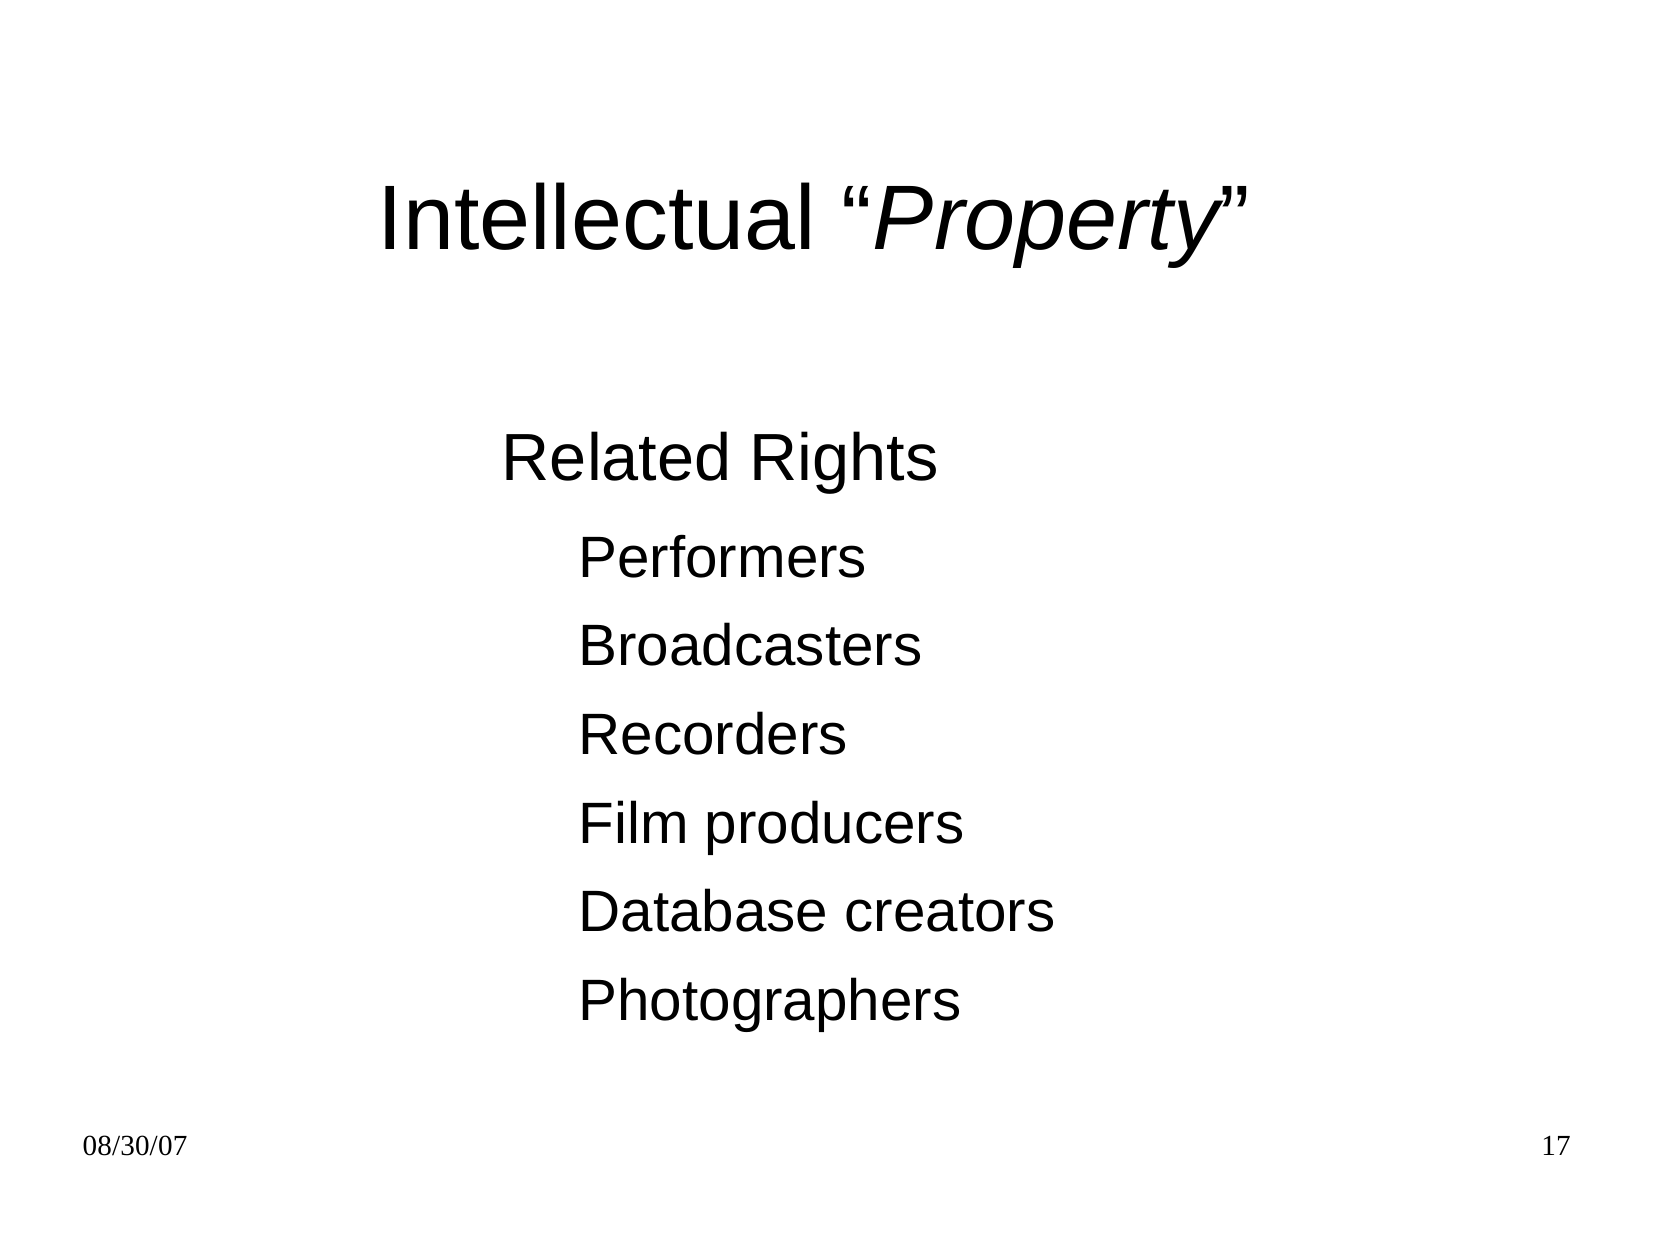

# Intellectual “Property”
Related Rights
Performers
Broadcasters
Recorders
Film producers
Database creators
Photographers
08/30/07
17